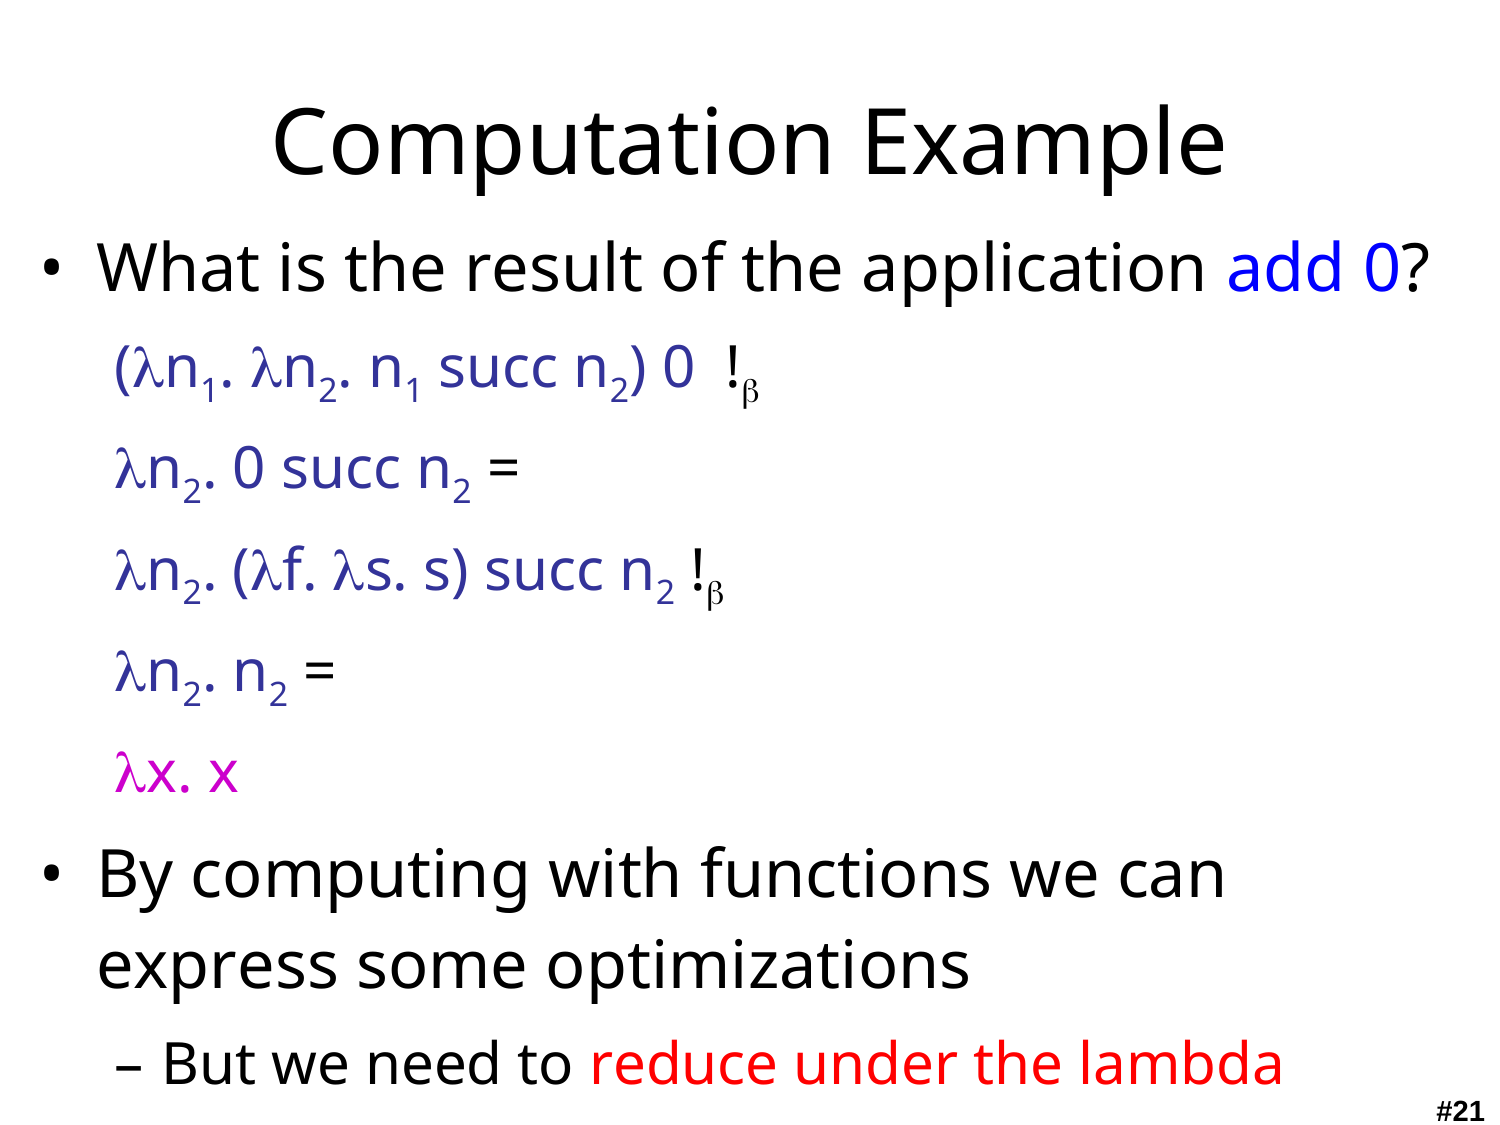

# Computation Example
What is the result of the application add 0?
(n1. n2. n1 succ n2) 0 !
n2. 0 succ n2 =
n2. (f. s. s) succ n2 !
n2. n2 =
x. x
By computing with functions we can express some optimizations
But we need to reduce under the lambda
Thus this “never” happens in practice
21